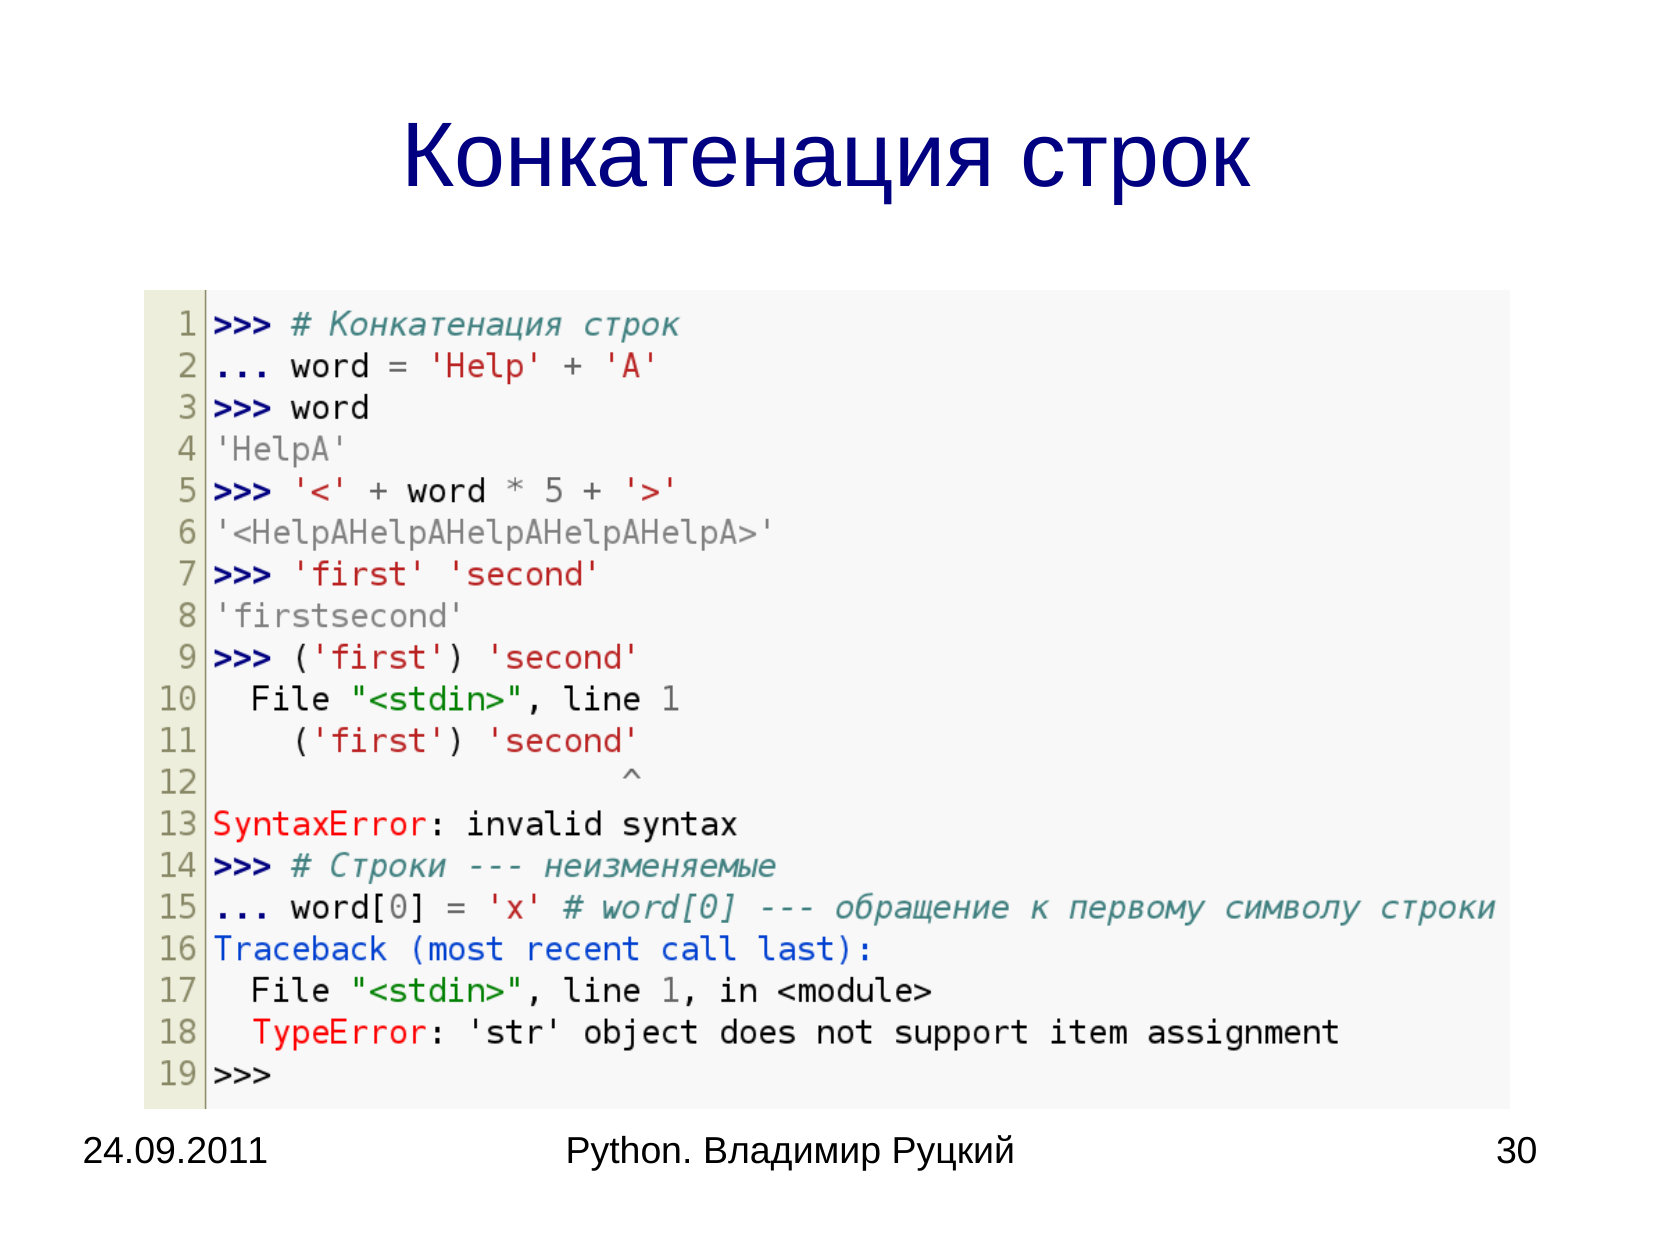

# Конкатенация строк
24.09.2011
Python. Владимир Руцкий
30